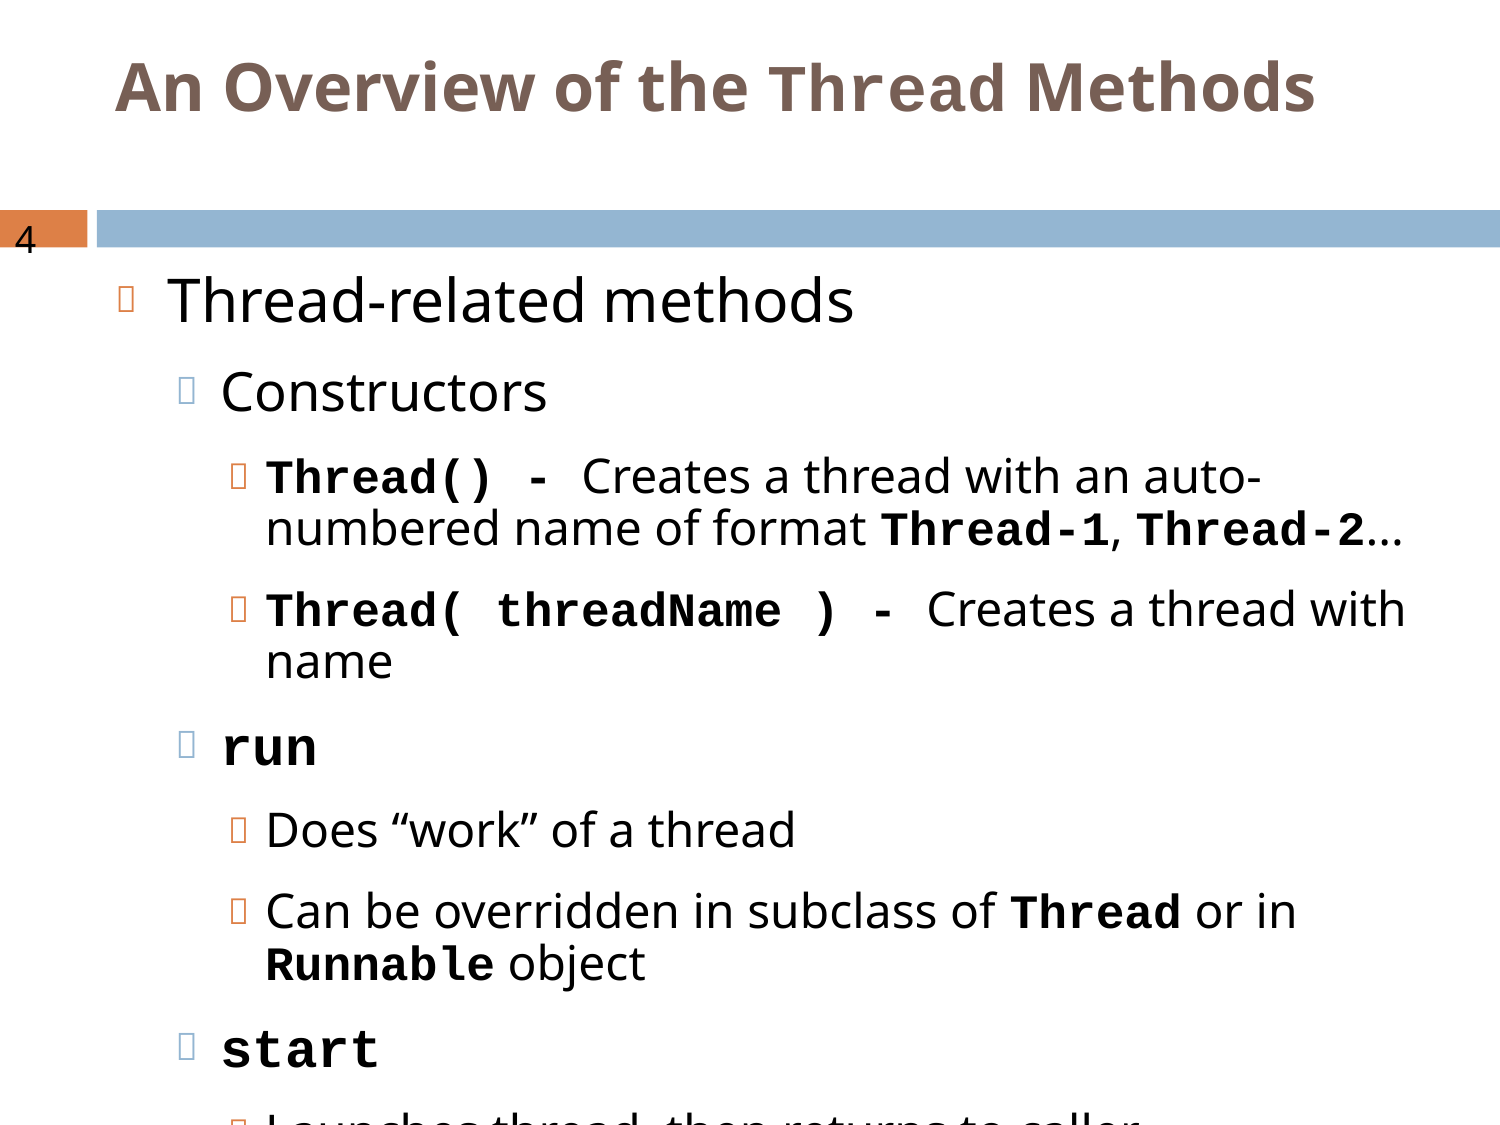

# An Overview of the Thread Methods
Thread-related methods
Constructors
Thread() - Creates a thread with an auto-numbered name of format Thread-1, Thread-2...
Thread( threadName ) - Creates a thread with name
run
Does “work” of a thread
Can be overridden in subclass of Thread or in Runnable object
start
Launches thread, then returns to caller
Calls run
Error to call start twice for same thread